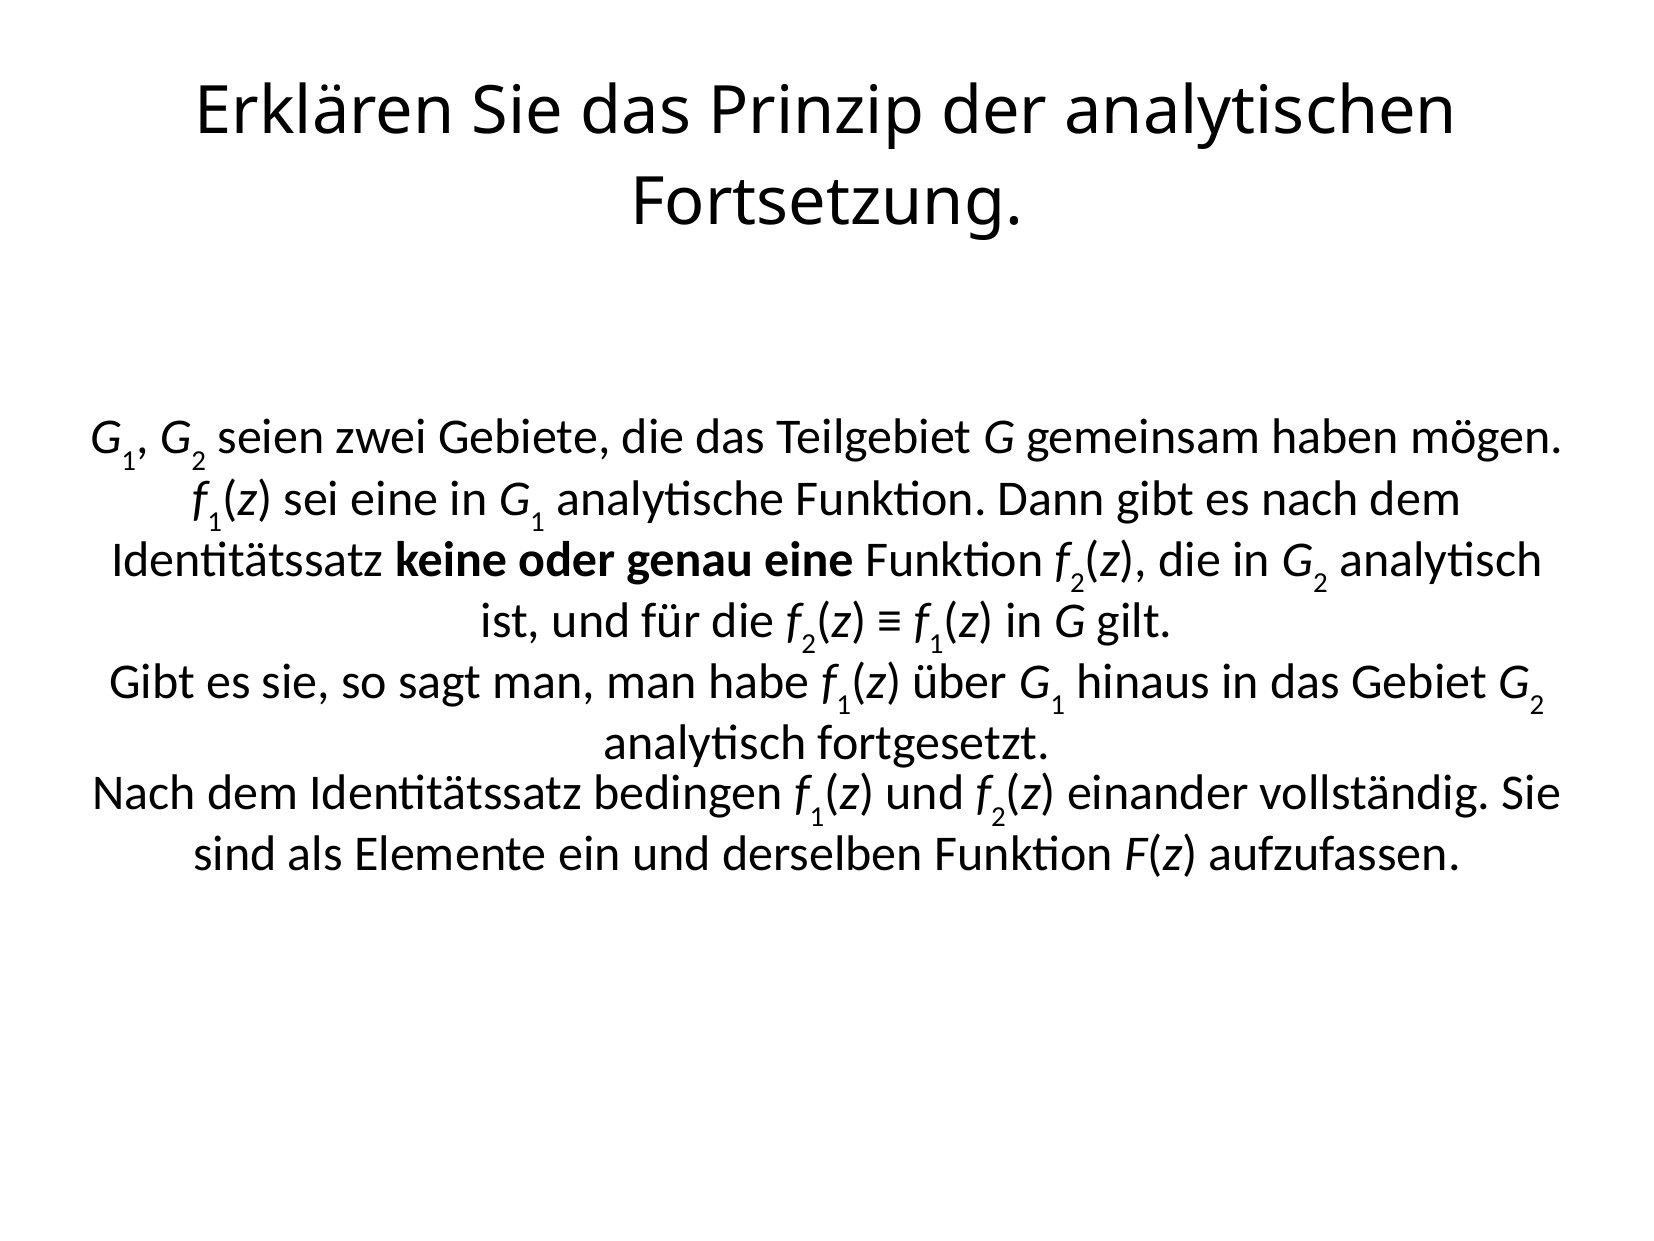

# Erklären Sie das Prinzip der analytischen Fortsetzung.
G1, G2 seien zwei Gebiete, die das Teilgebiet G gemeinsam haben mögen. f1(z) sei eine in G1 analytische Funktion. Dann gibt es nach dem Identitätssatz keine oder genau eine Funktion f2(z), die in G2 analytisch ist, und für die f2(z) ≡ f1(z) in G gilt.
Gibt es sie, so sagt man, man habe f1(z) über G1 hinaus in das Gebiet G2 analytisch fortgesetzt.
Nach dem Identitätssatz bedingen f1(z) und f2(z) einander vollständig. Sie sind als Elemente ein und derselben Funktion F(z) aufzufassen.